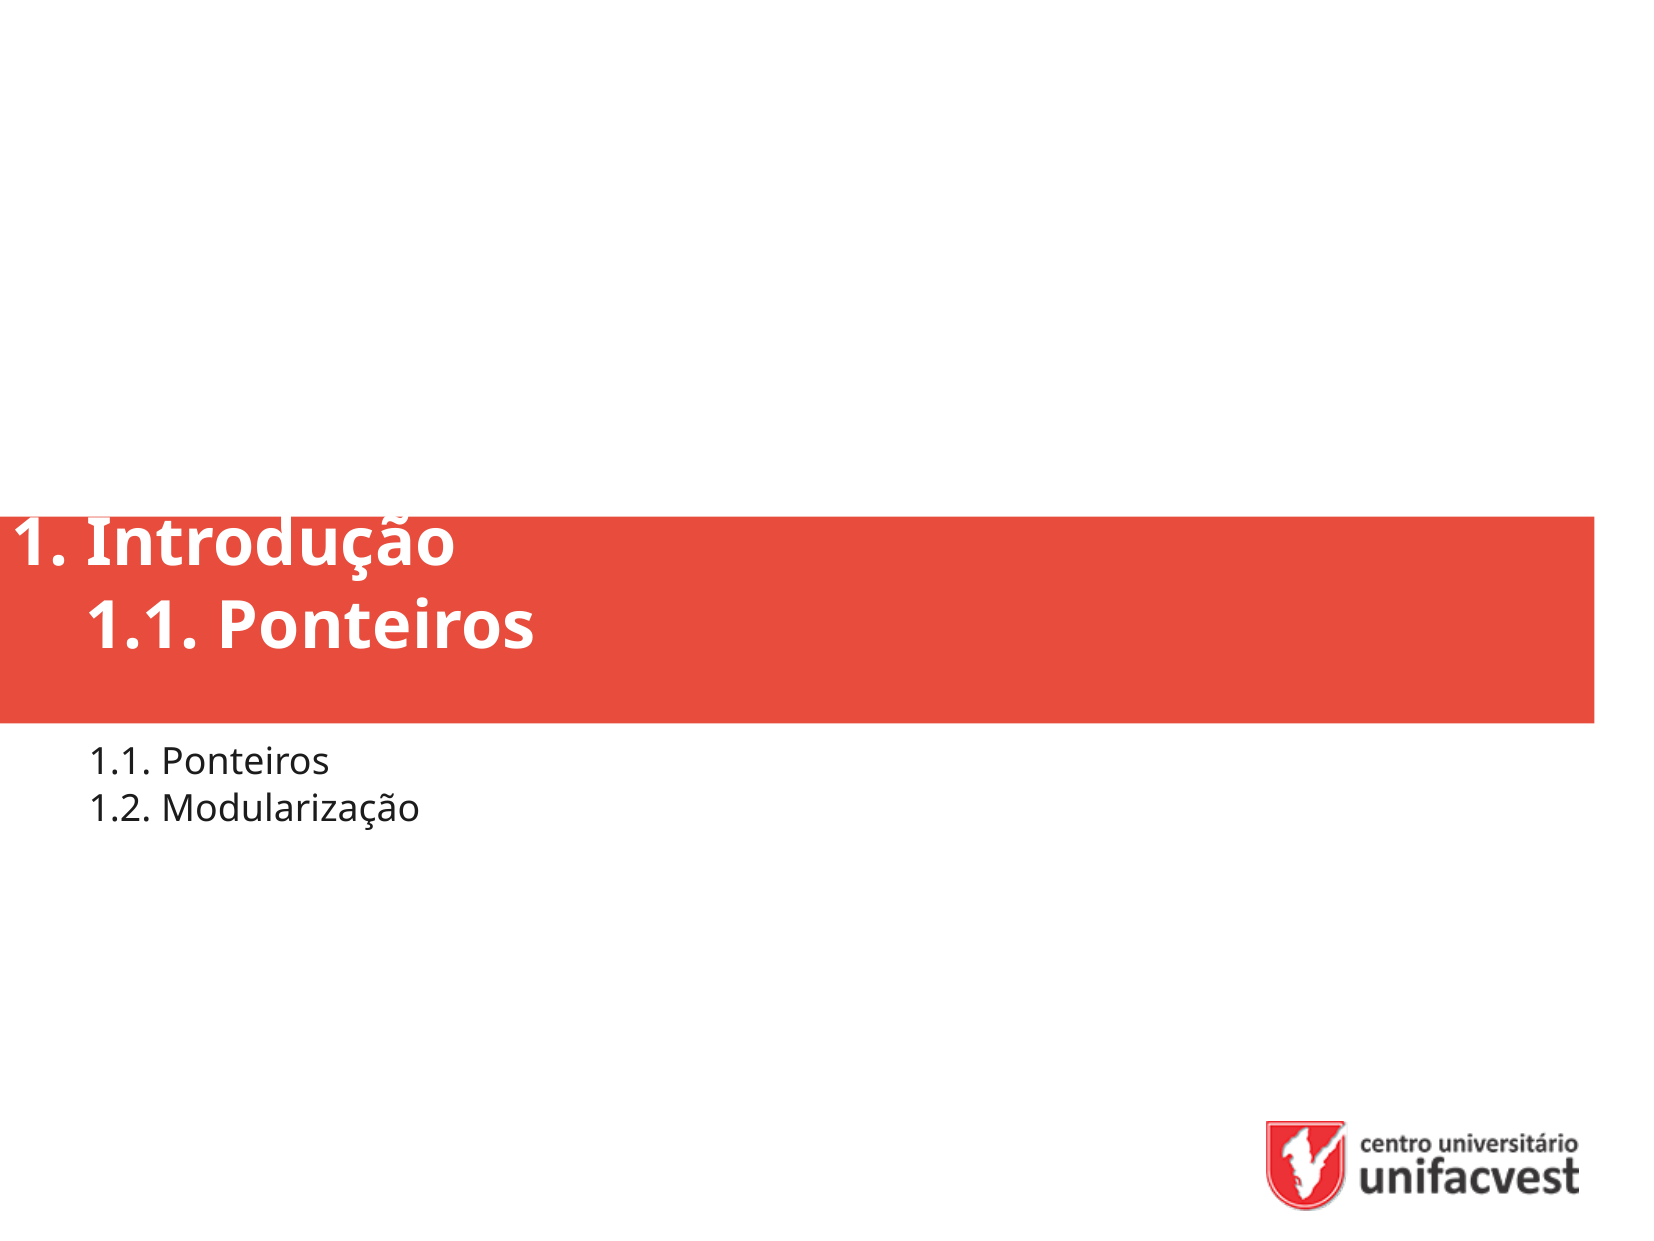

1. Introdução
	1.1. Ponteiros
# 1.1. Ponteiros
1.2. Modularização